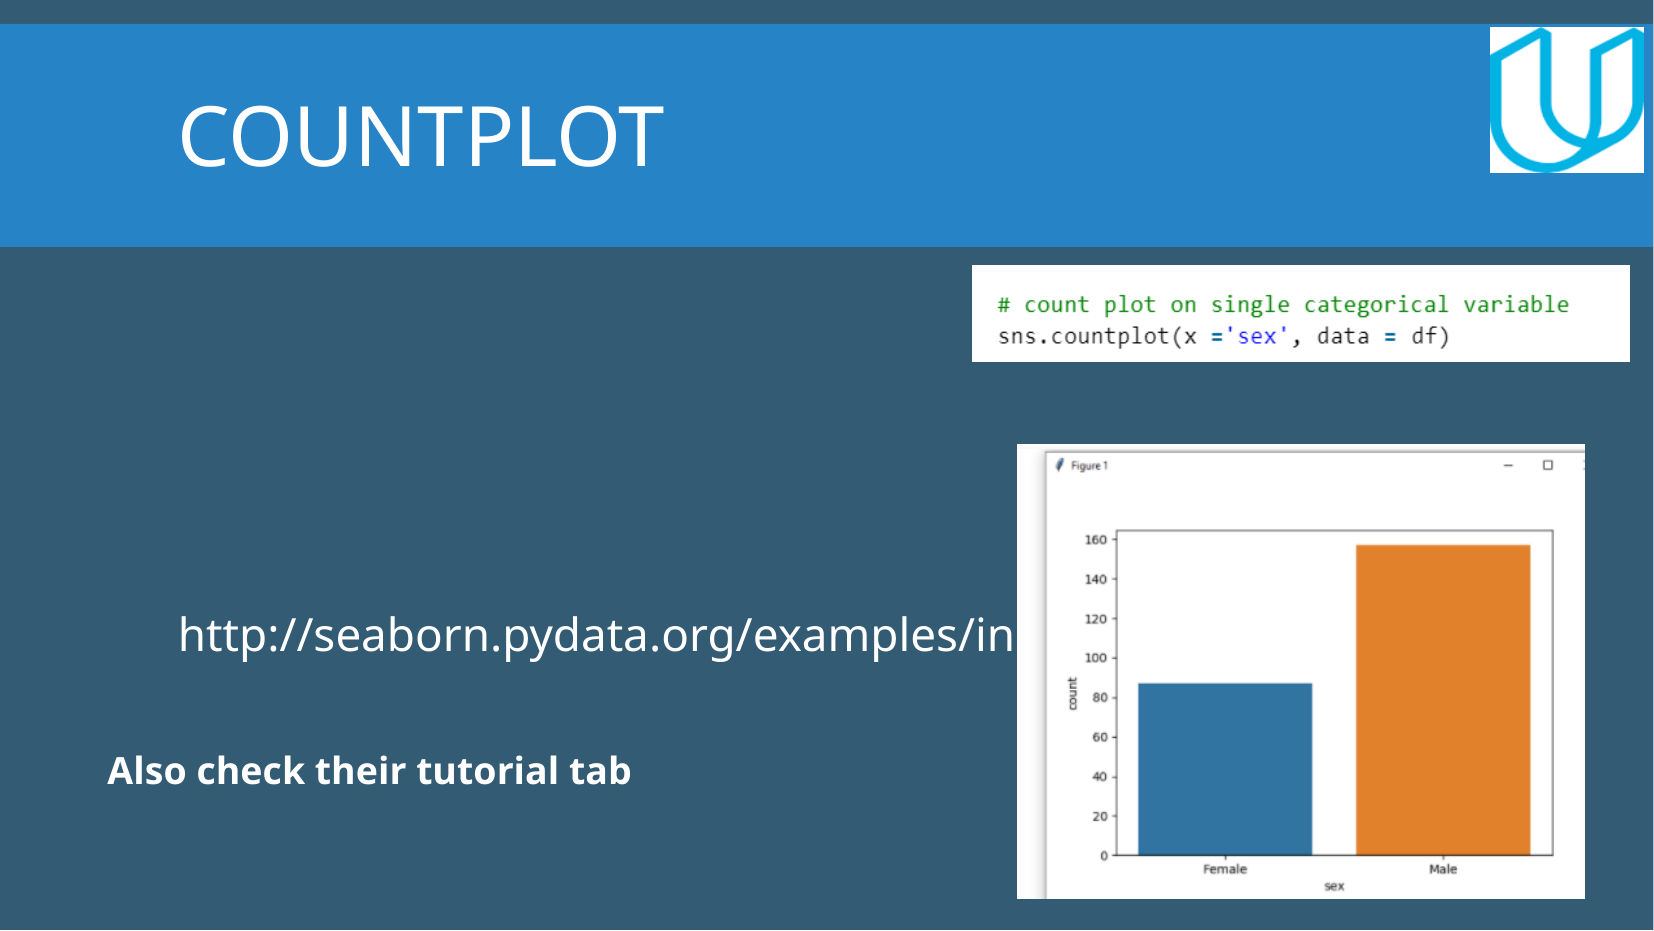

Countplot
http://seaborn.pydata.org/examples/index.html
Also check their tutorial tab